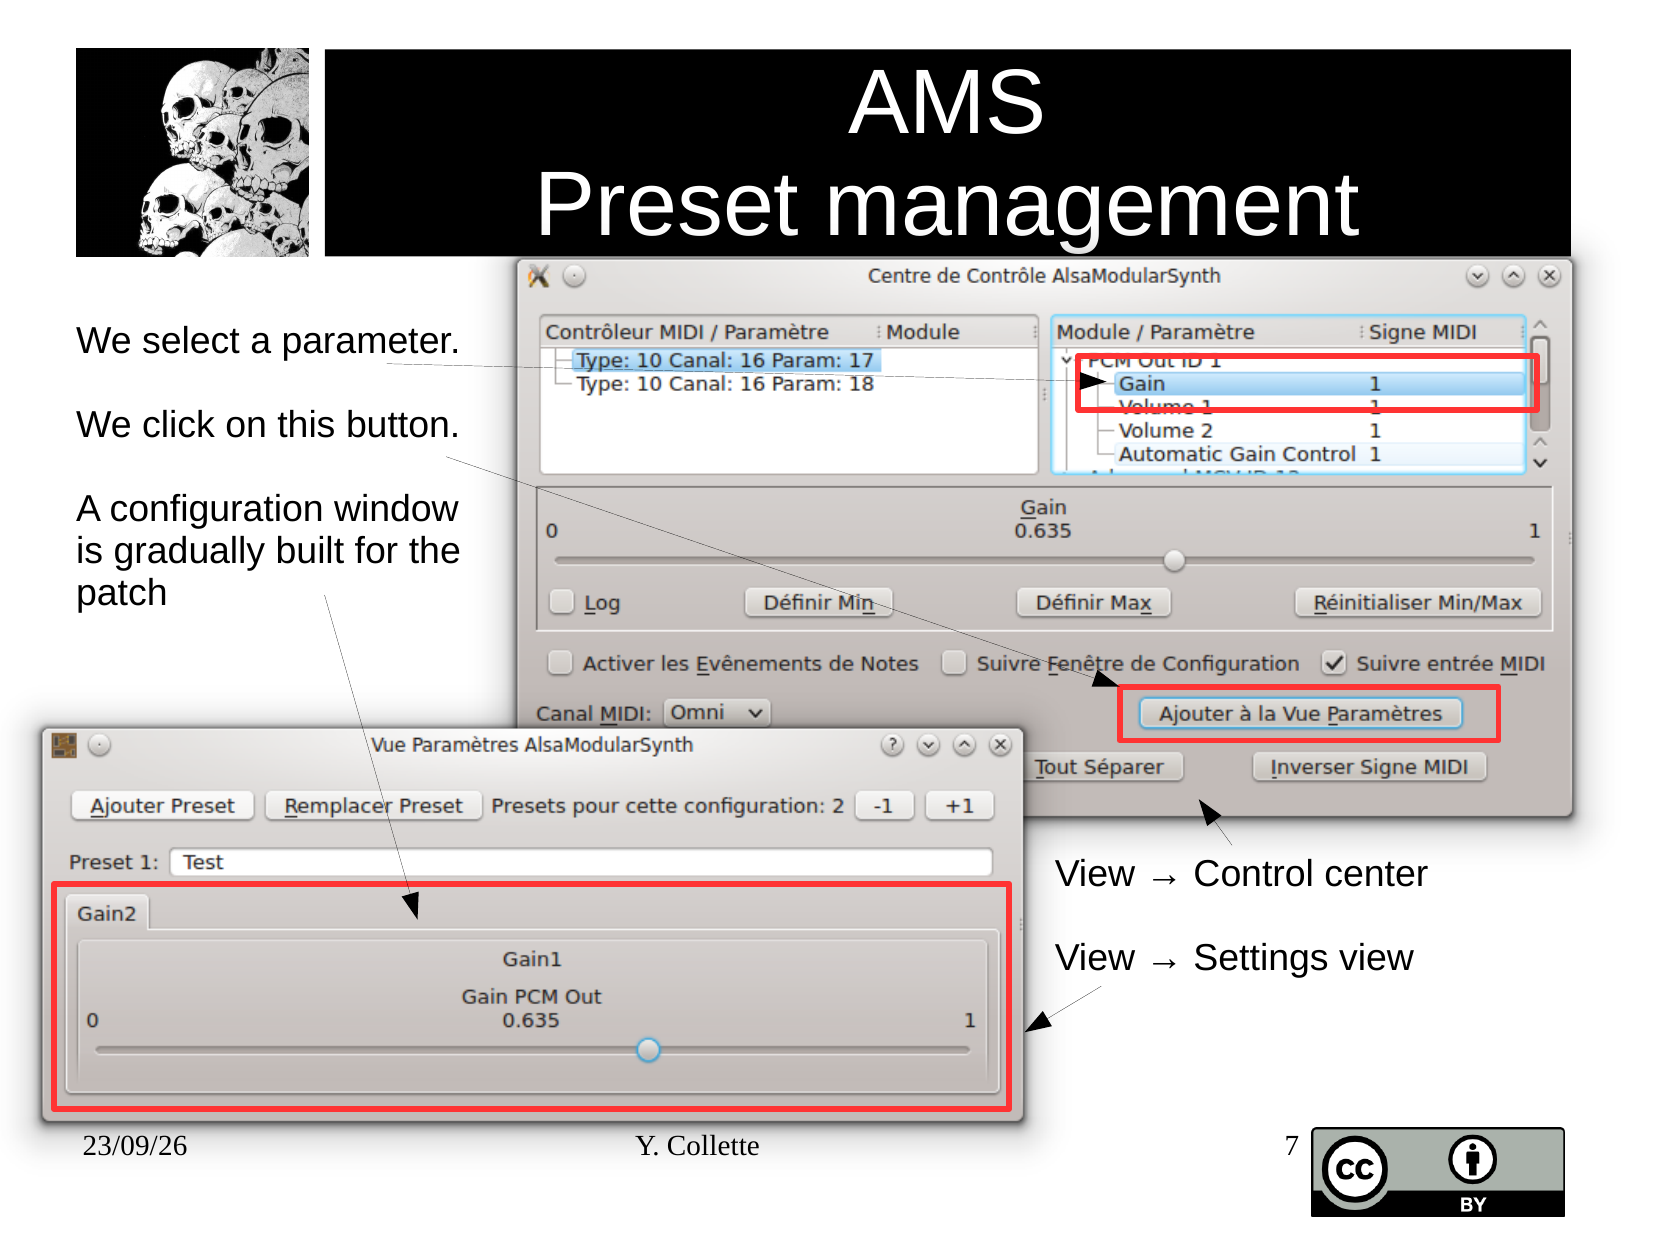

# AMS
Preset management
We select a parameter.
We click on this button.
A configuration window is gradually built for the patch
View → Control center
View → Settings view
Y. Collette
7